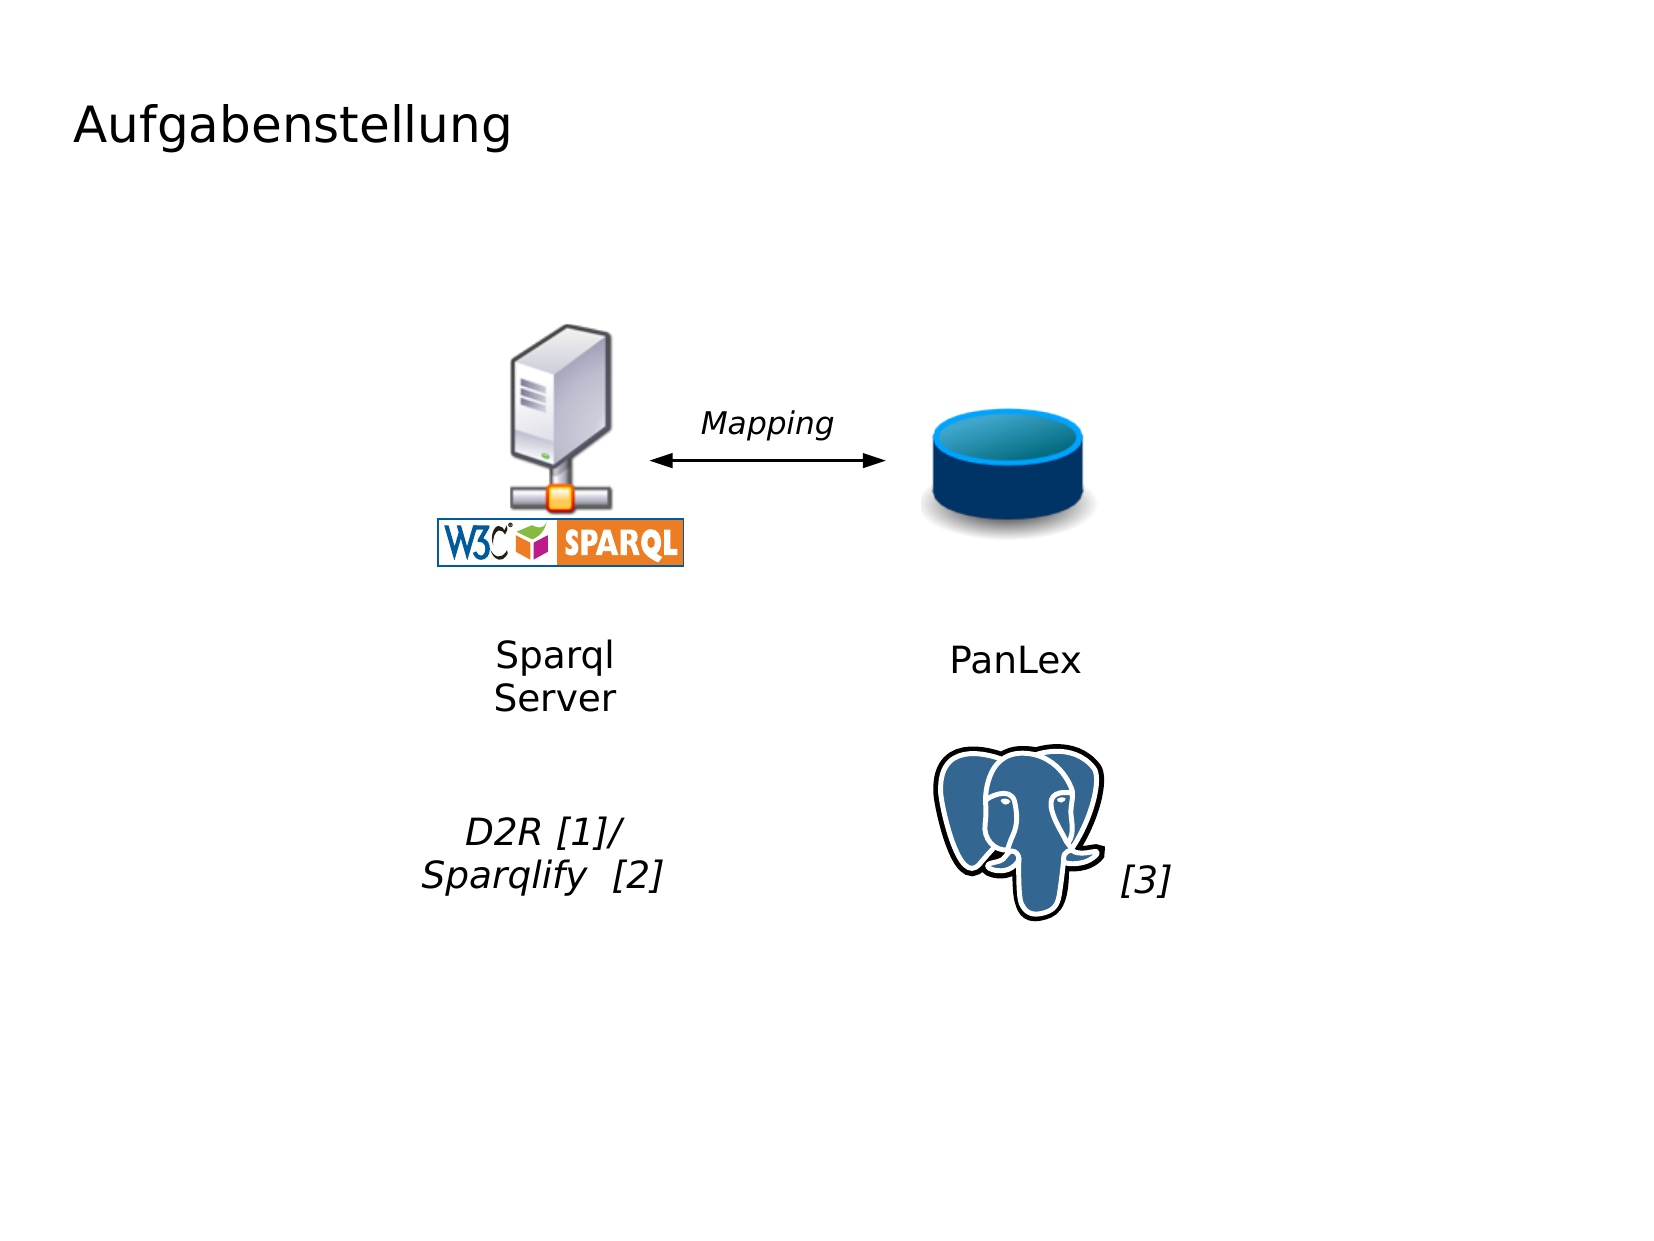

Aufgabenstellung
Mapping
Sparql Server
PanLex
D2R [1]/
Sparqlify [2]
[3]